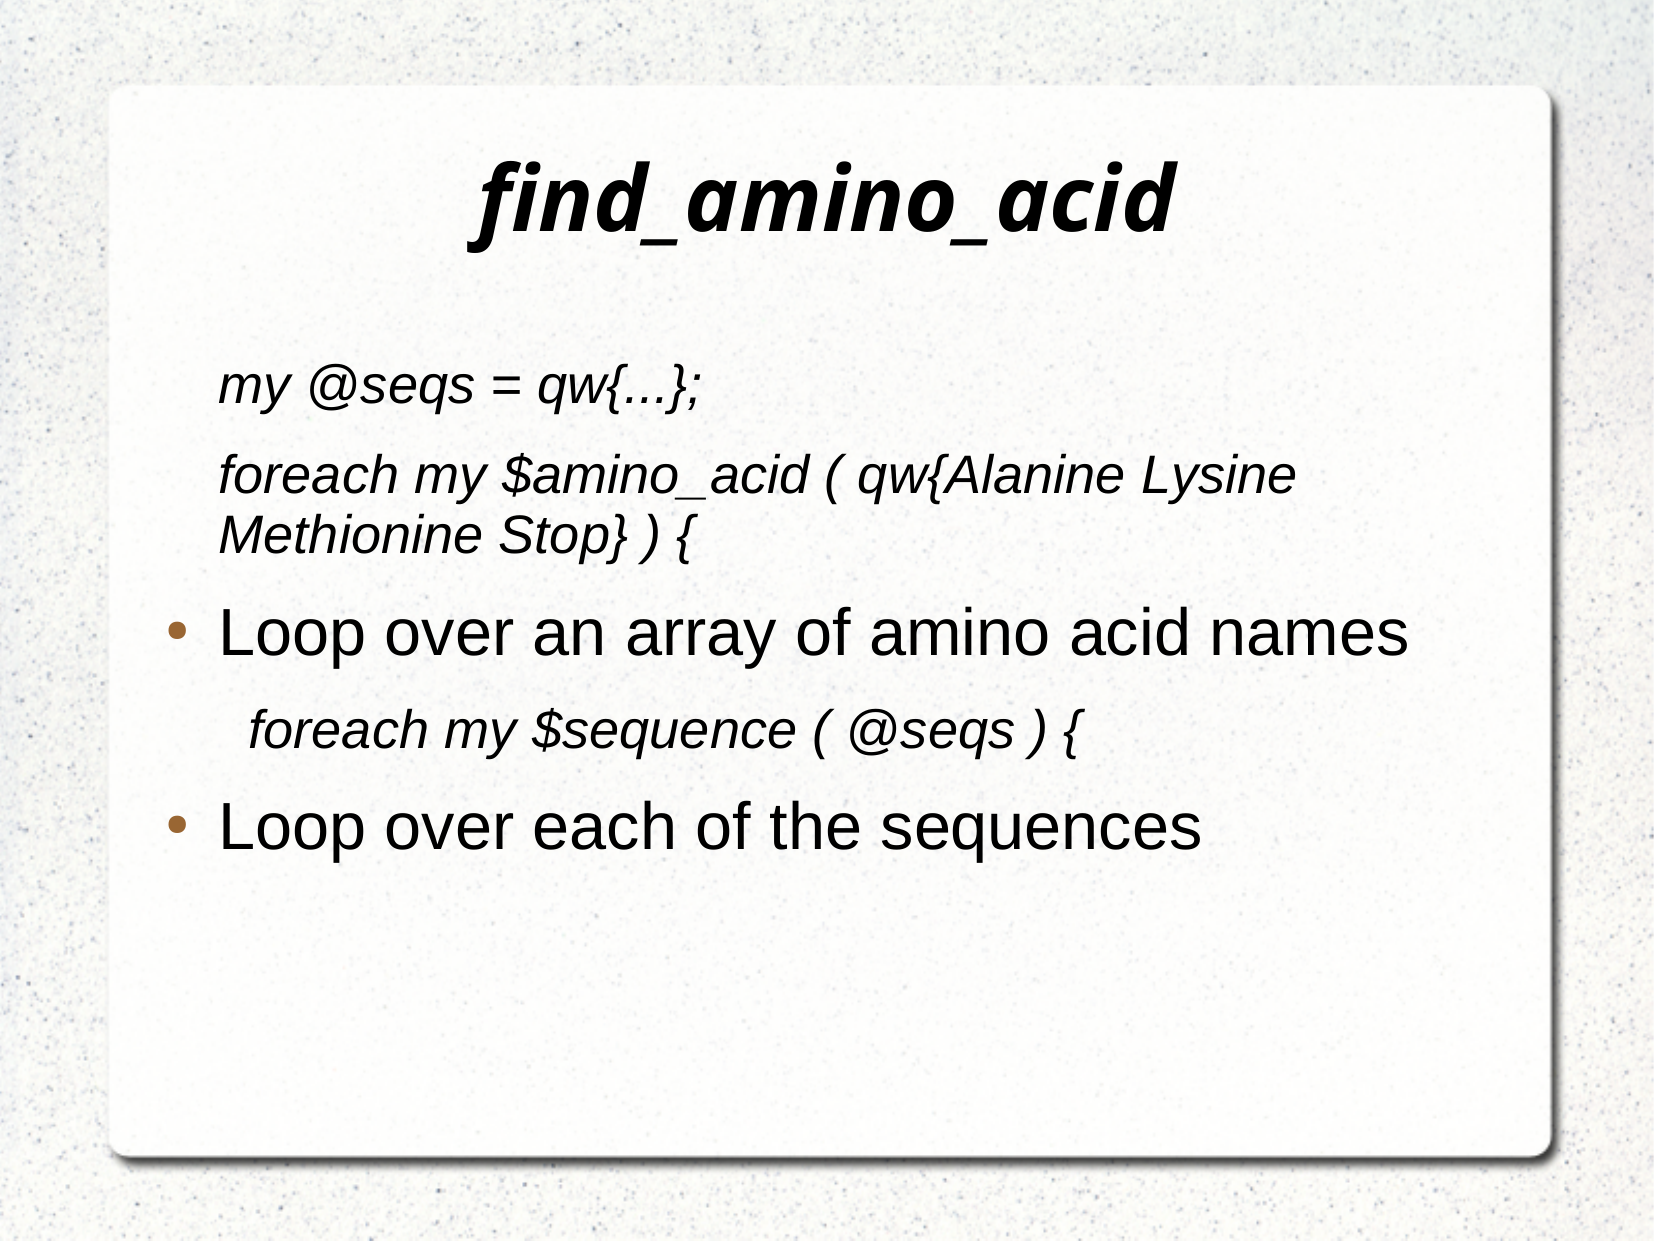

# find_amino_acid
my @seqs = qw{...};
foreach my $amino_acid ( qw{Alanine Lysine Methionine Stop} ) {
Loop over an array of amino acid names
 foreach my $sequence ( @seqs ) {
Loop over each of the sequences